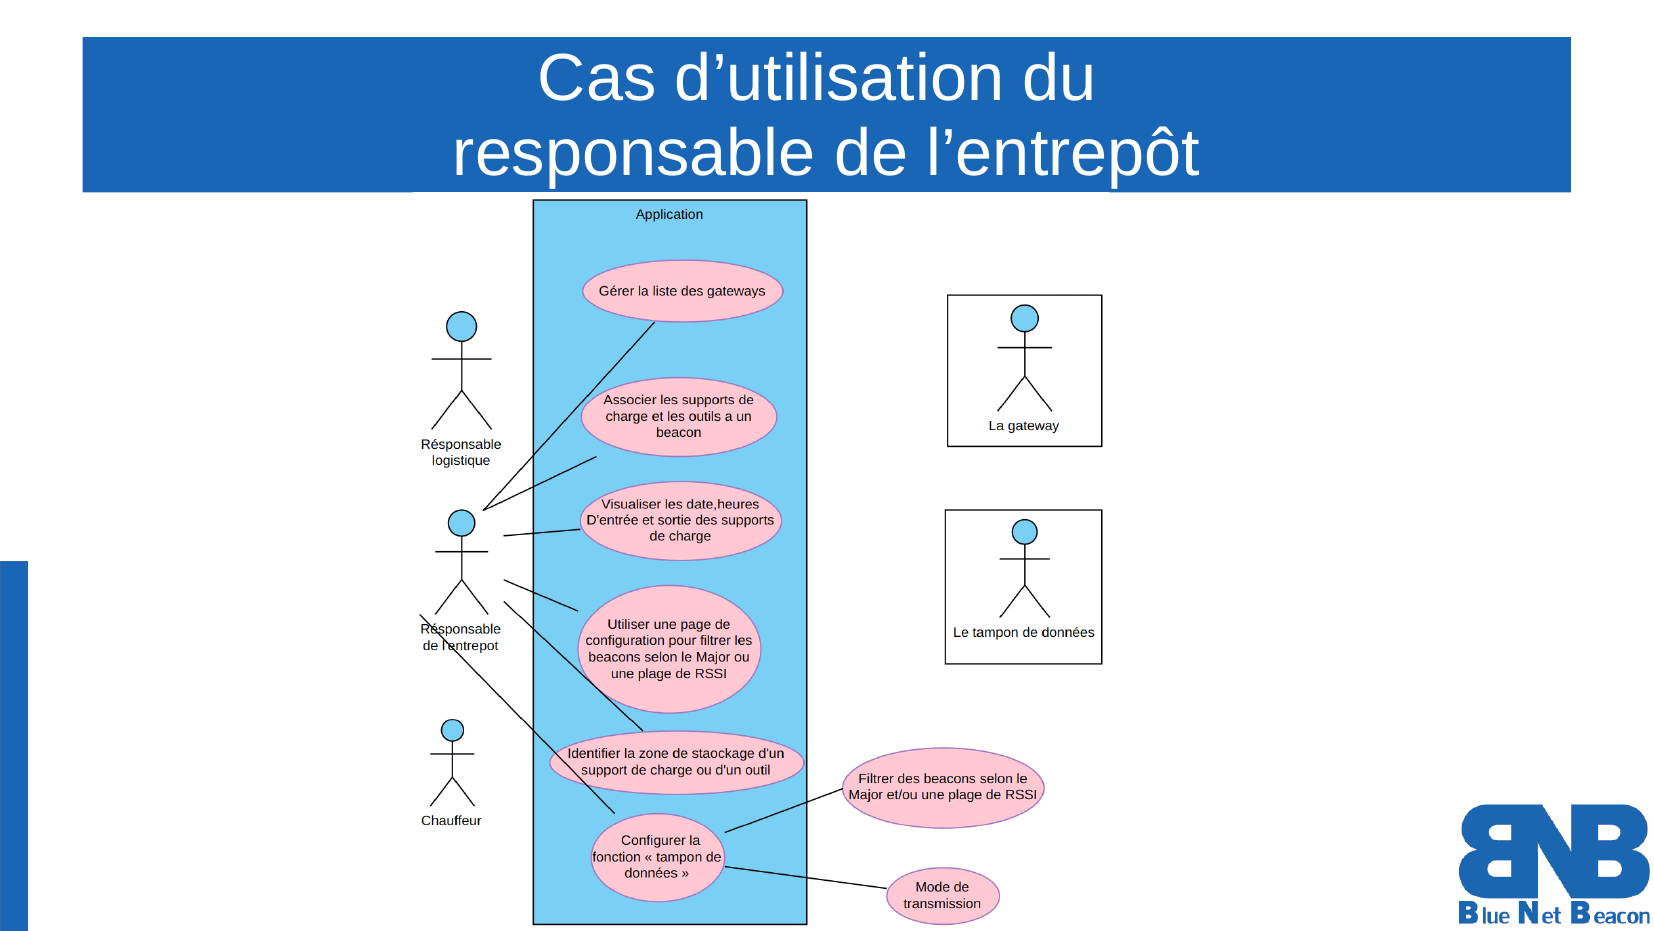

# Cas d’utilisation du responsable de l’entrepôt